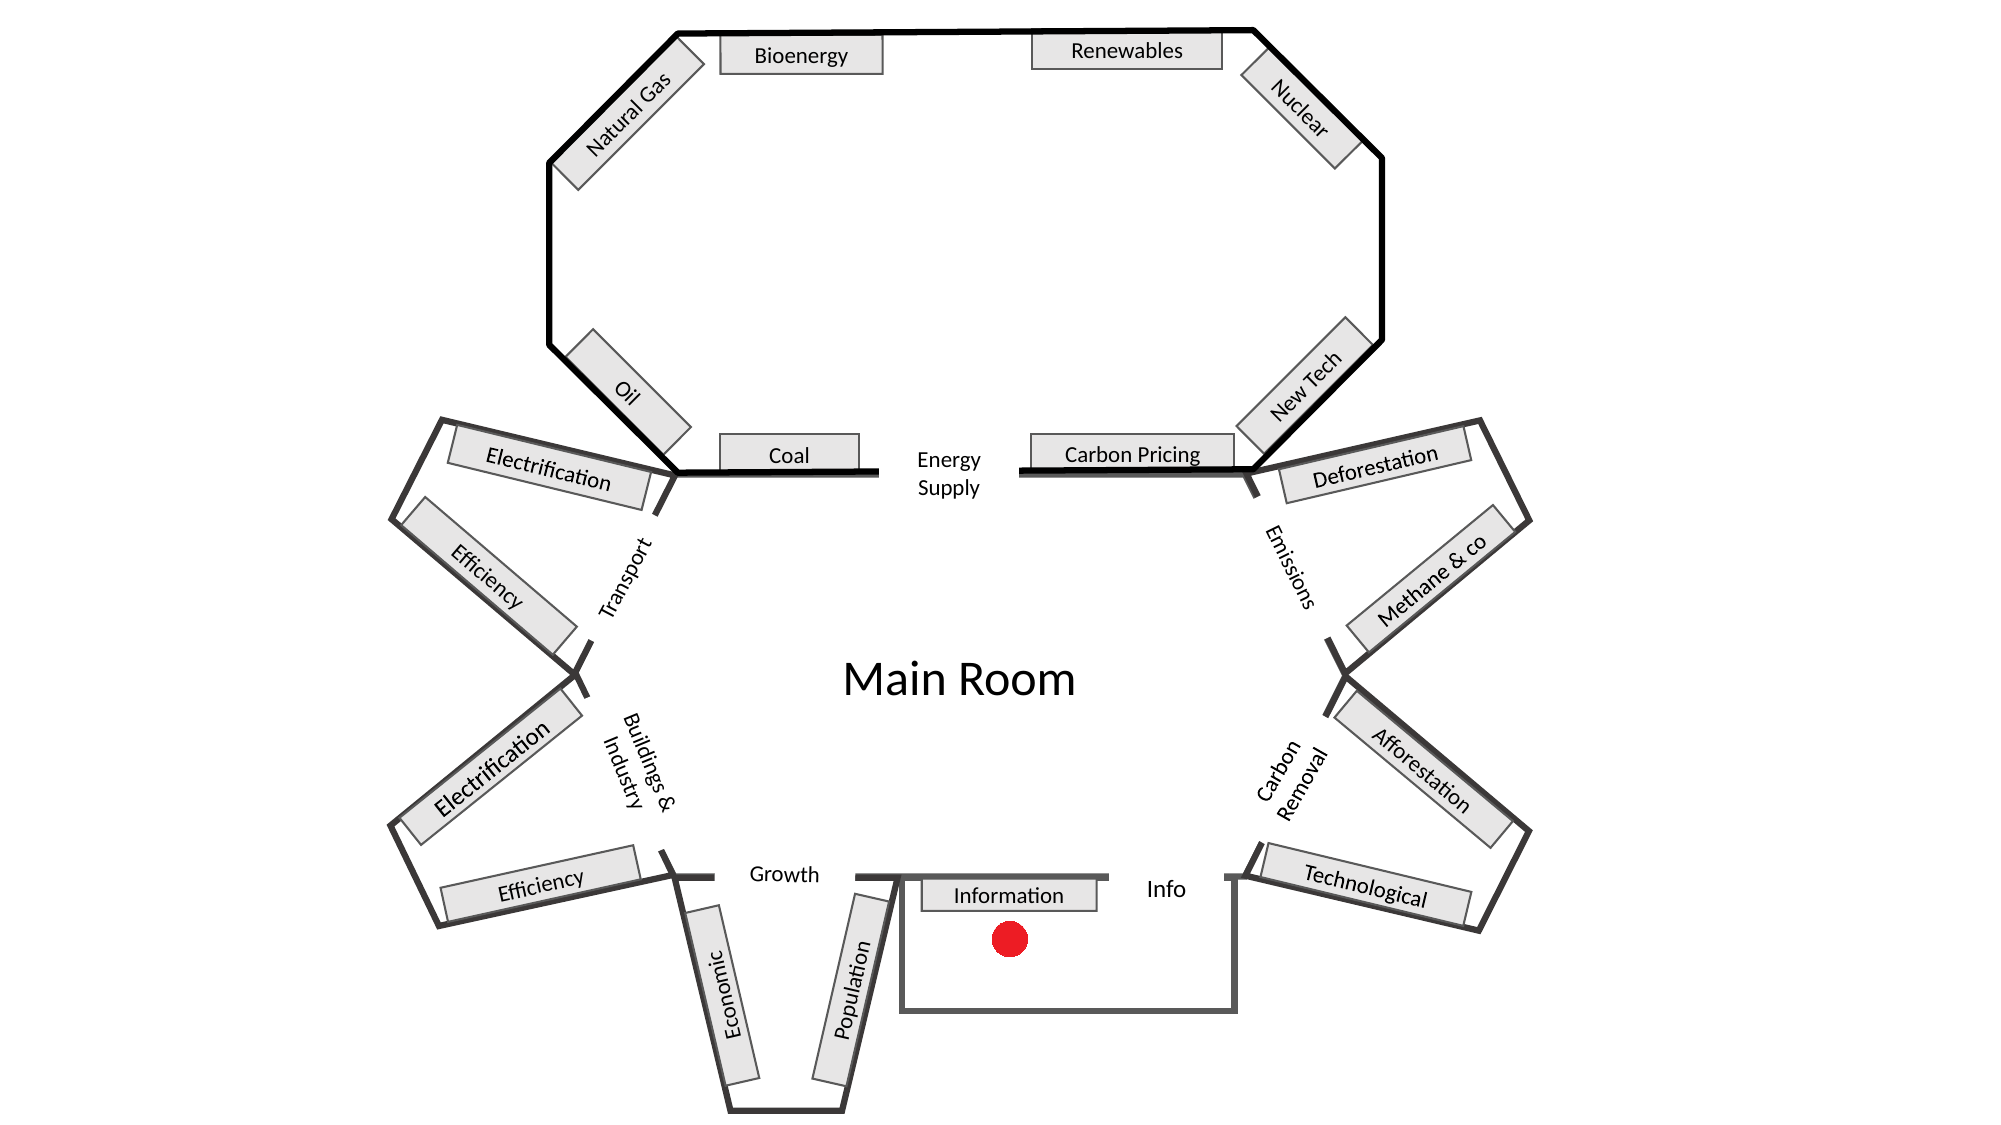

Renewables
Bioenergy
Nuclear
Natural Gas
New Tech
Oil
Carbon Pricing
Coal
Energy Supply
Deforestation
Electrification
Main Room
Emissions
Transport
Efficiency
Methane & co
Buildings & Industry
Carbon Removal
Electrification
Afforestation
Growth
Info
Efficiency
Technological
Information
Population
Economic